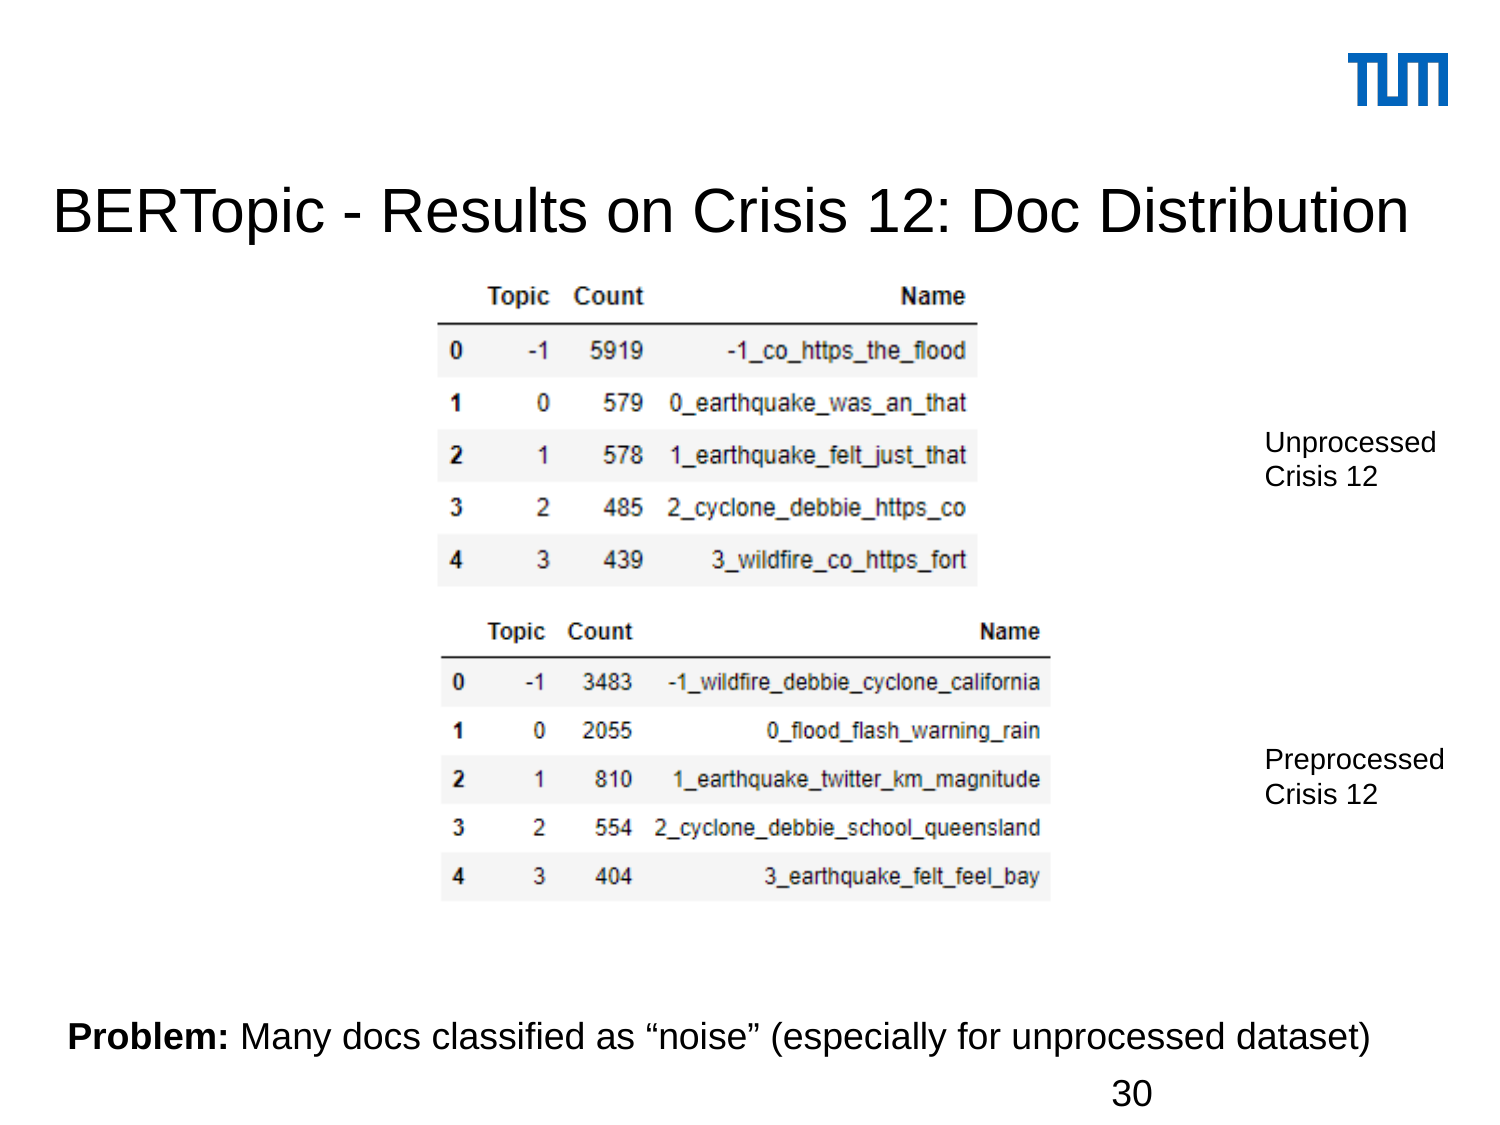

BERTopic - Results on Crisis 12: Doc Distribution
Unprocessed
Crisis 12
Preprocessed
Crisis 12
Problem: Many docs classified as “noise” (especially for unprocessed dataset)